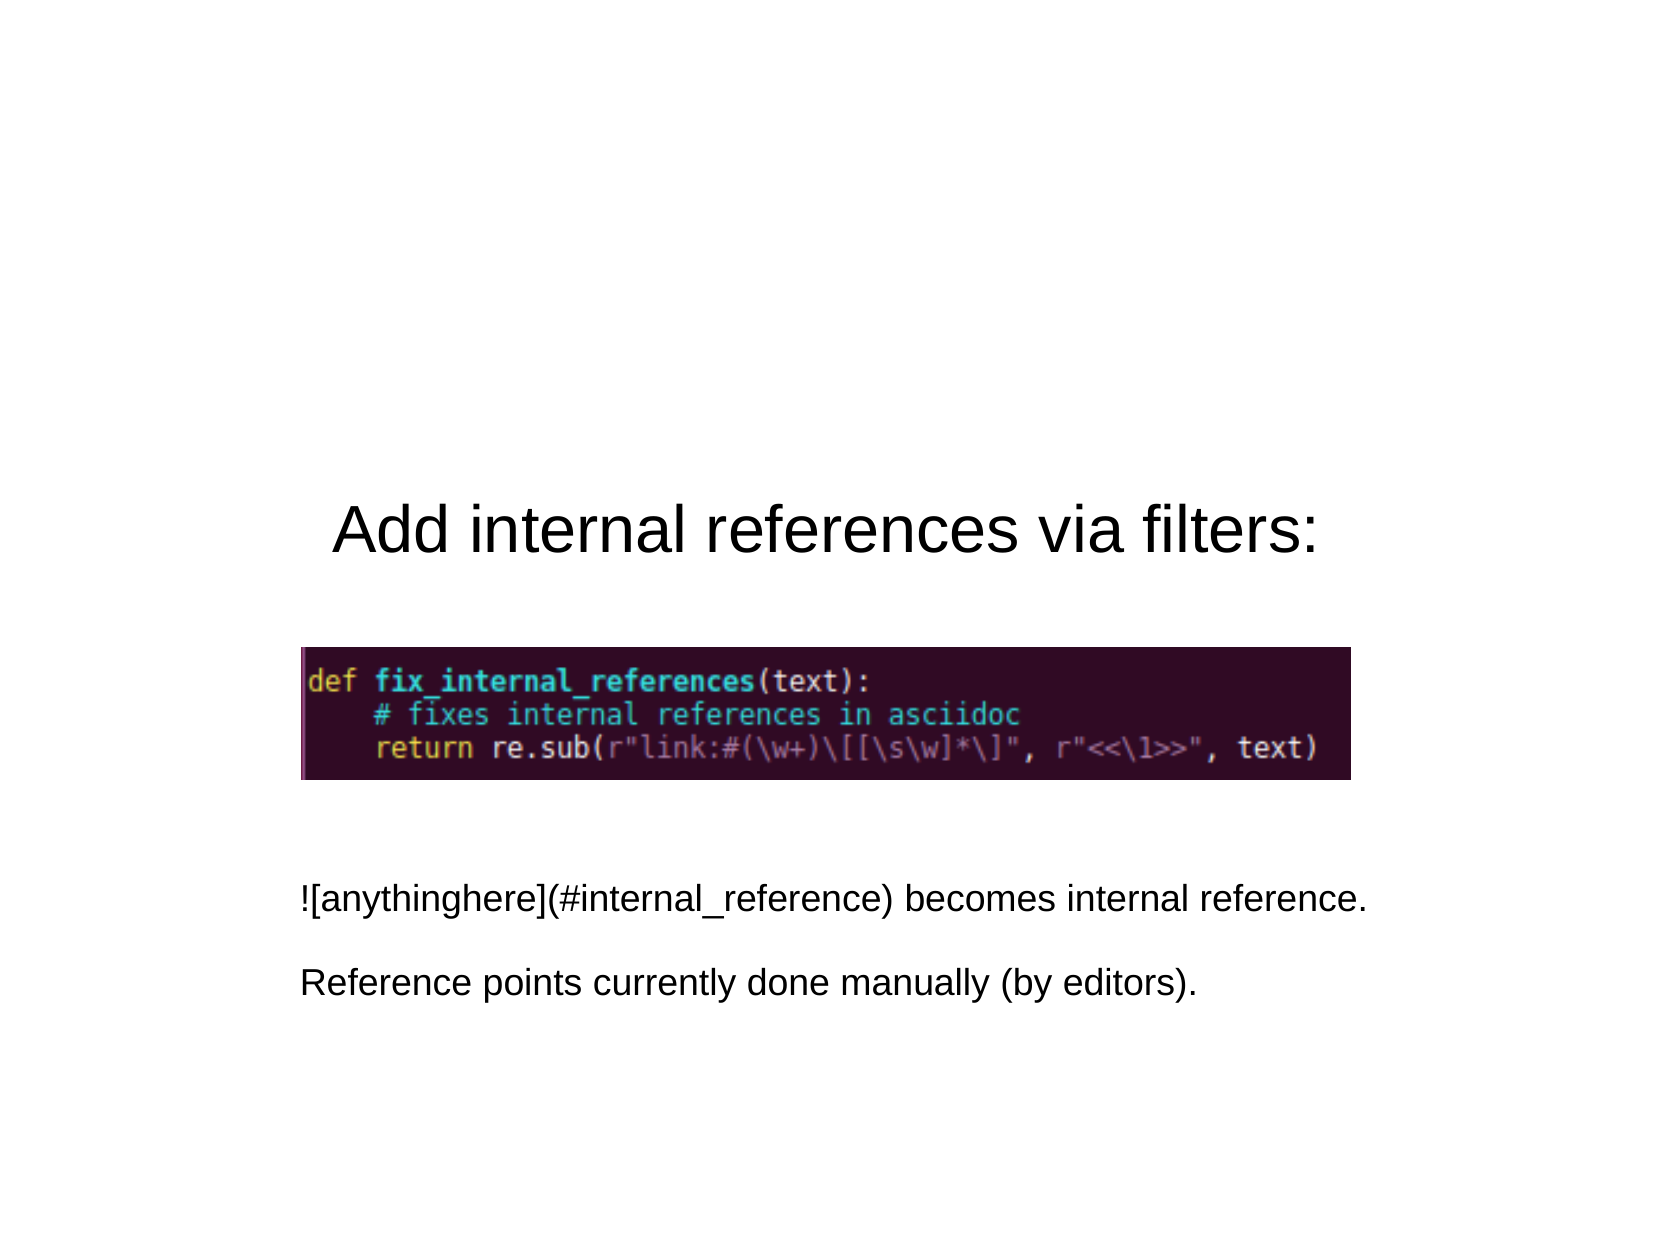

# Add internal references via filters:
 becomes internal reference.
Reference points currently done manually (by editors).